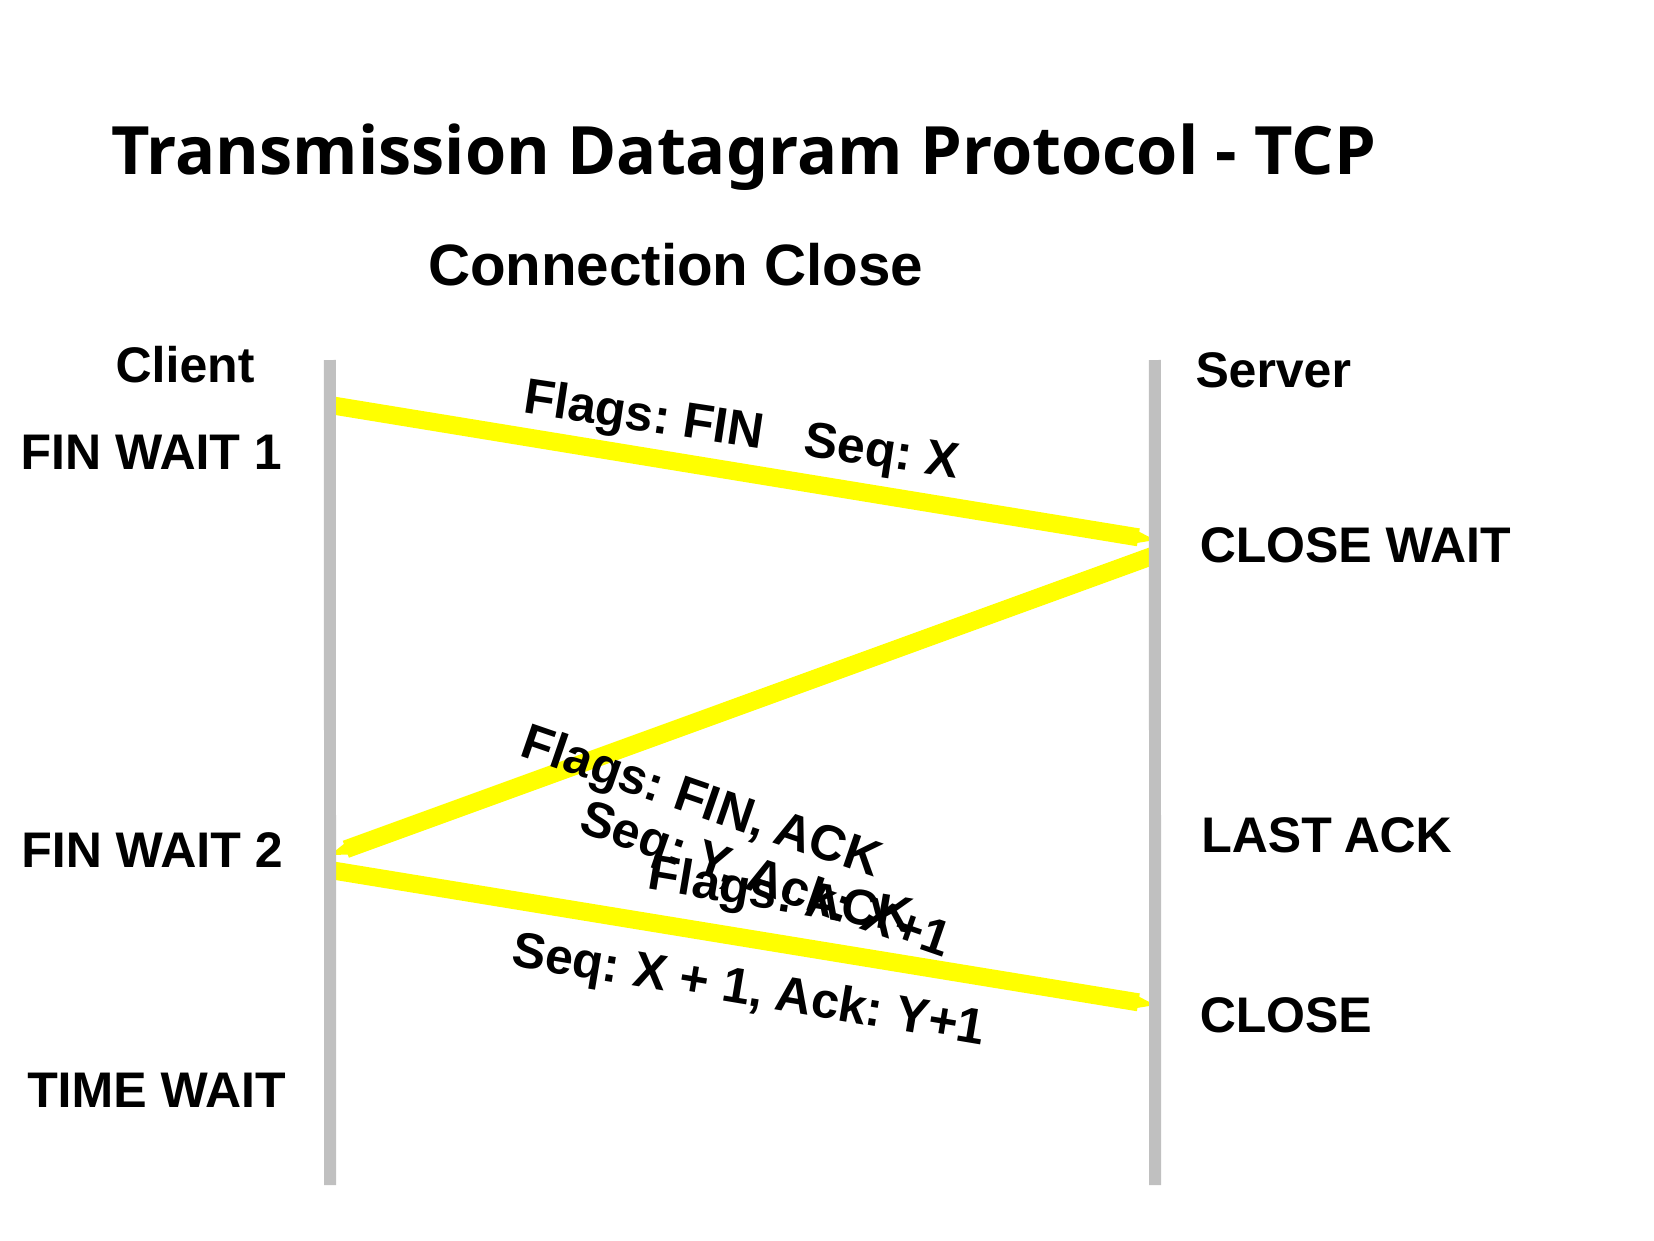

# Transmission Datagram Protocol - TCP
Connection Close
Client
Server
Flags: FIN Seq: X
FIN WAIT 1
CLOSE WAIT
Flags: FIN, ACK
LAST ACK
FIN WAIT 2
Seq: Y, Ack: X+1
Flags: ACK
Seq: X + 1, Ack: Y+1
CLOSE
TIME WAIT